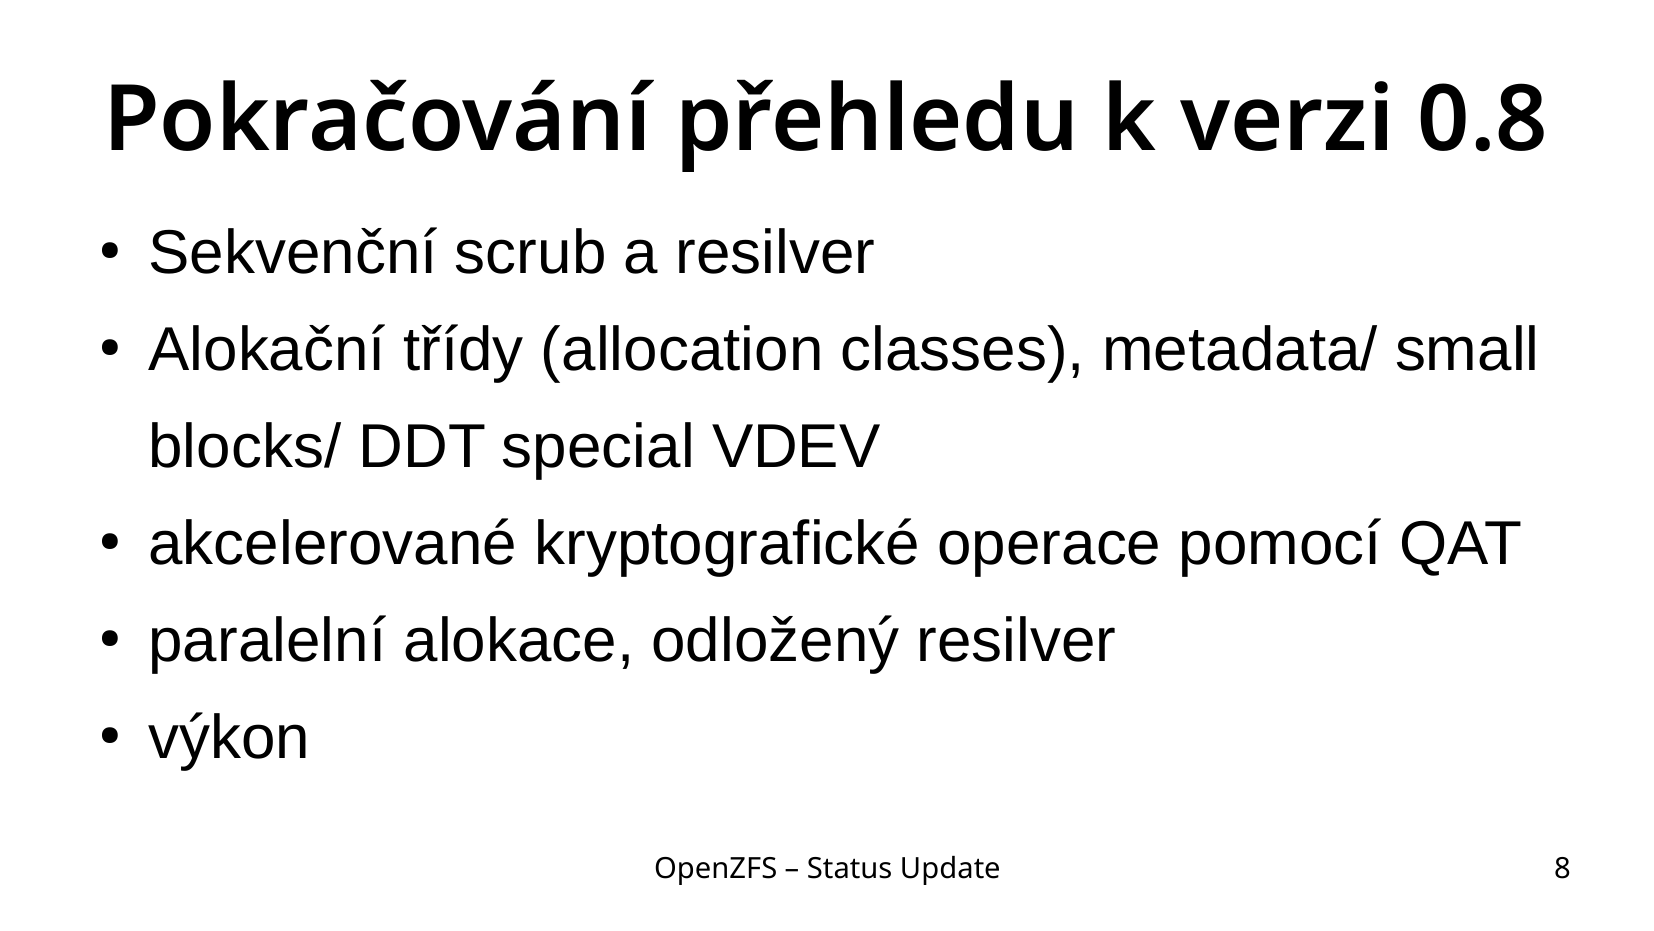

# Pokračování přehledu k verzi 0.8
Sekvenční scrub a resilver
Alokační třídy (allocation classes), metadata/ small
blocks/ DDT special VDEV
akcelerované kryptografické operace pomocí QAT
paralelní alokace, odložený resilver
výkon
OpenZFS – Status Update
8